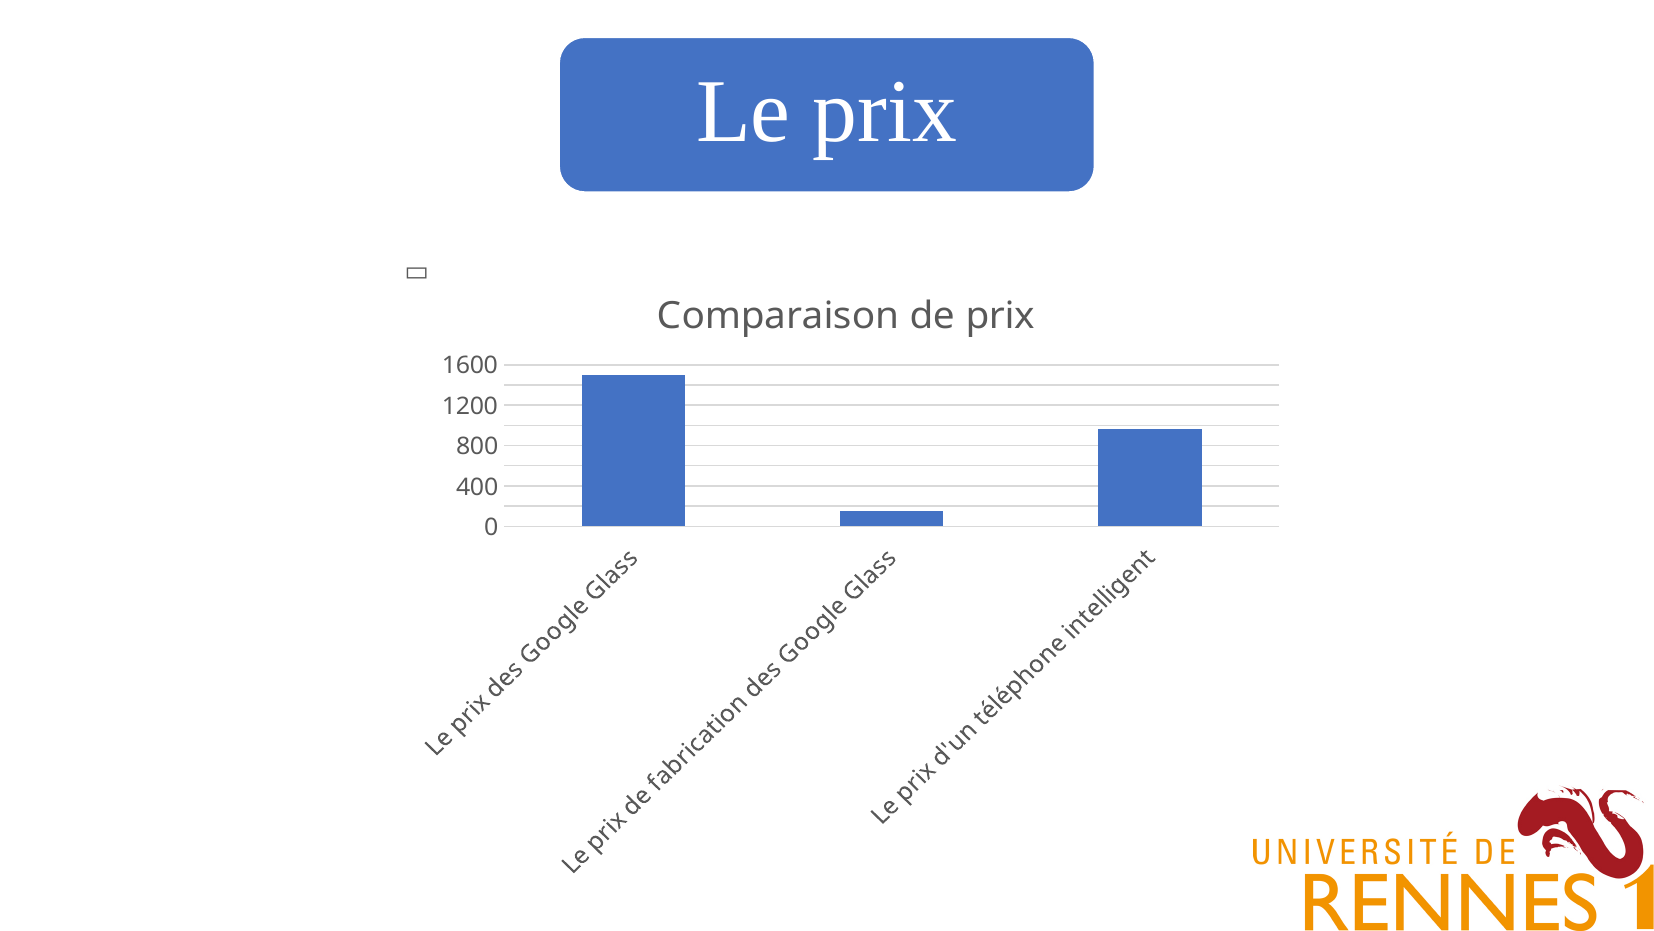

Le prix
### Chart: Comparaison de prix
| Category | Comparaison de prix |
|---|---|
| Le prix des Google Glass | 1500.0 |
| Le prix de fabrication des Google Glass | 150.0 |
| Le prix d'un téléphone intelligent | 960.0 |